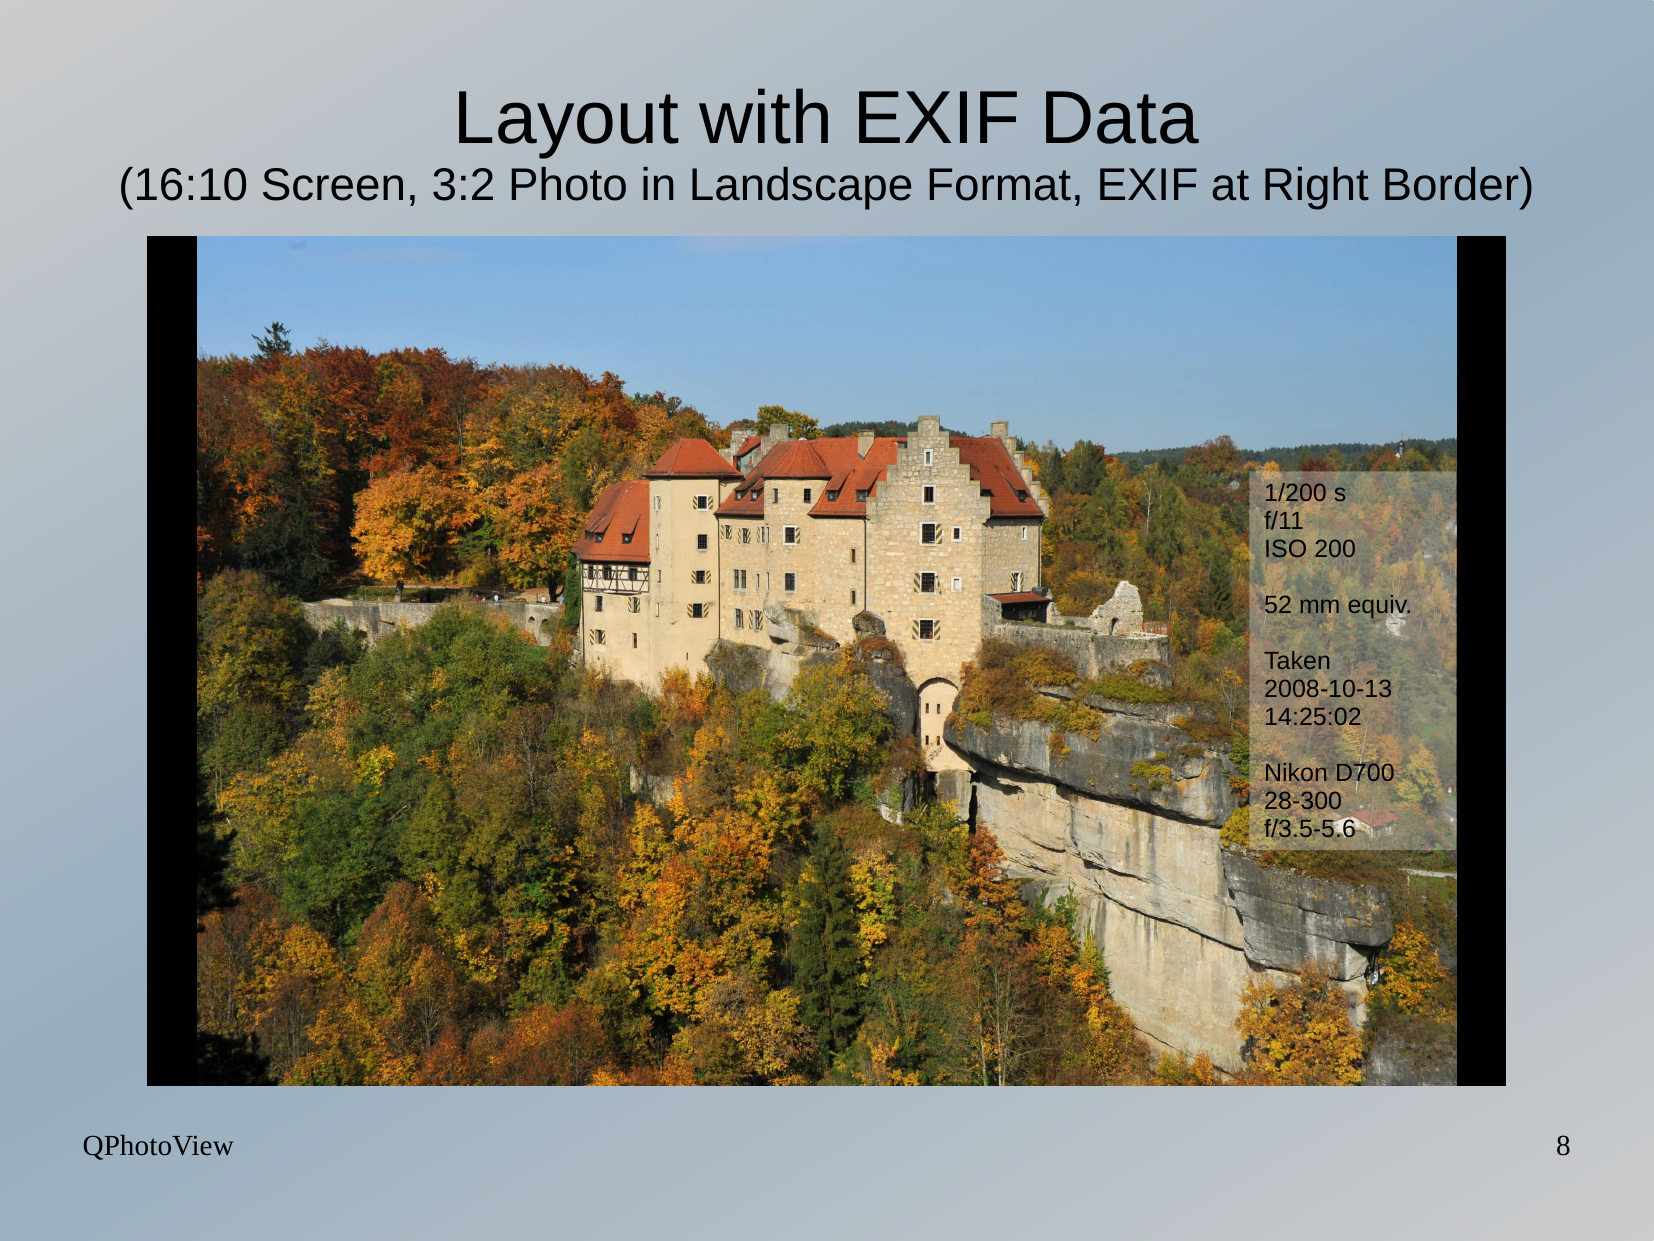

# Layout with EXIF Data (16:10 Screen, 3:2 Photo in Landscape Format, EXIF at Right Border)
1/200 s
f/11
ISO 200
52 mm equiv.
Taken
2008-10-13
14:25:02
Nikon D700
28-300
f/3.5-5.6
8